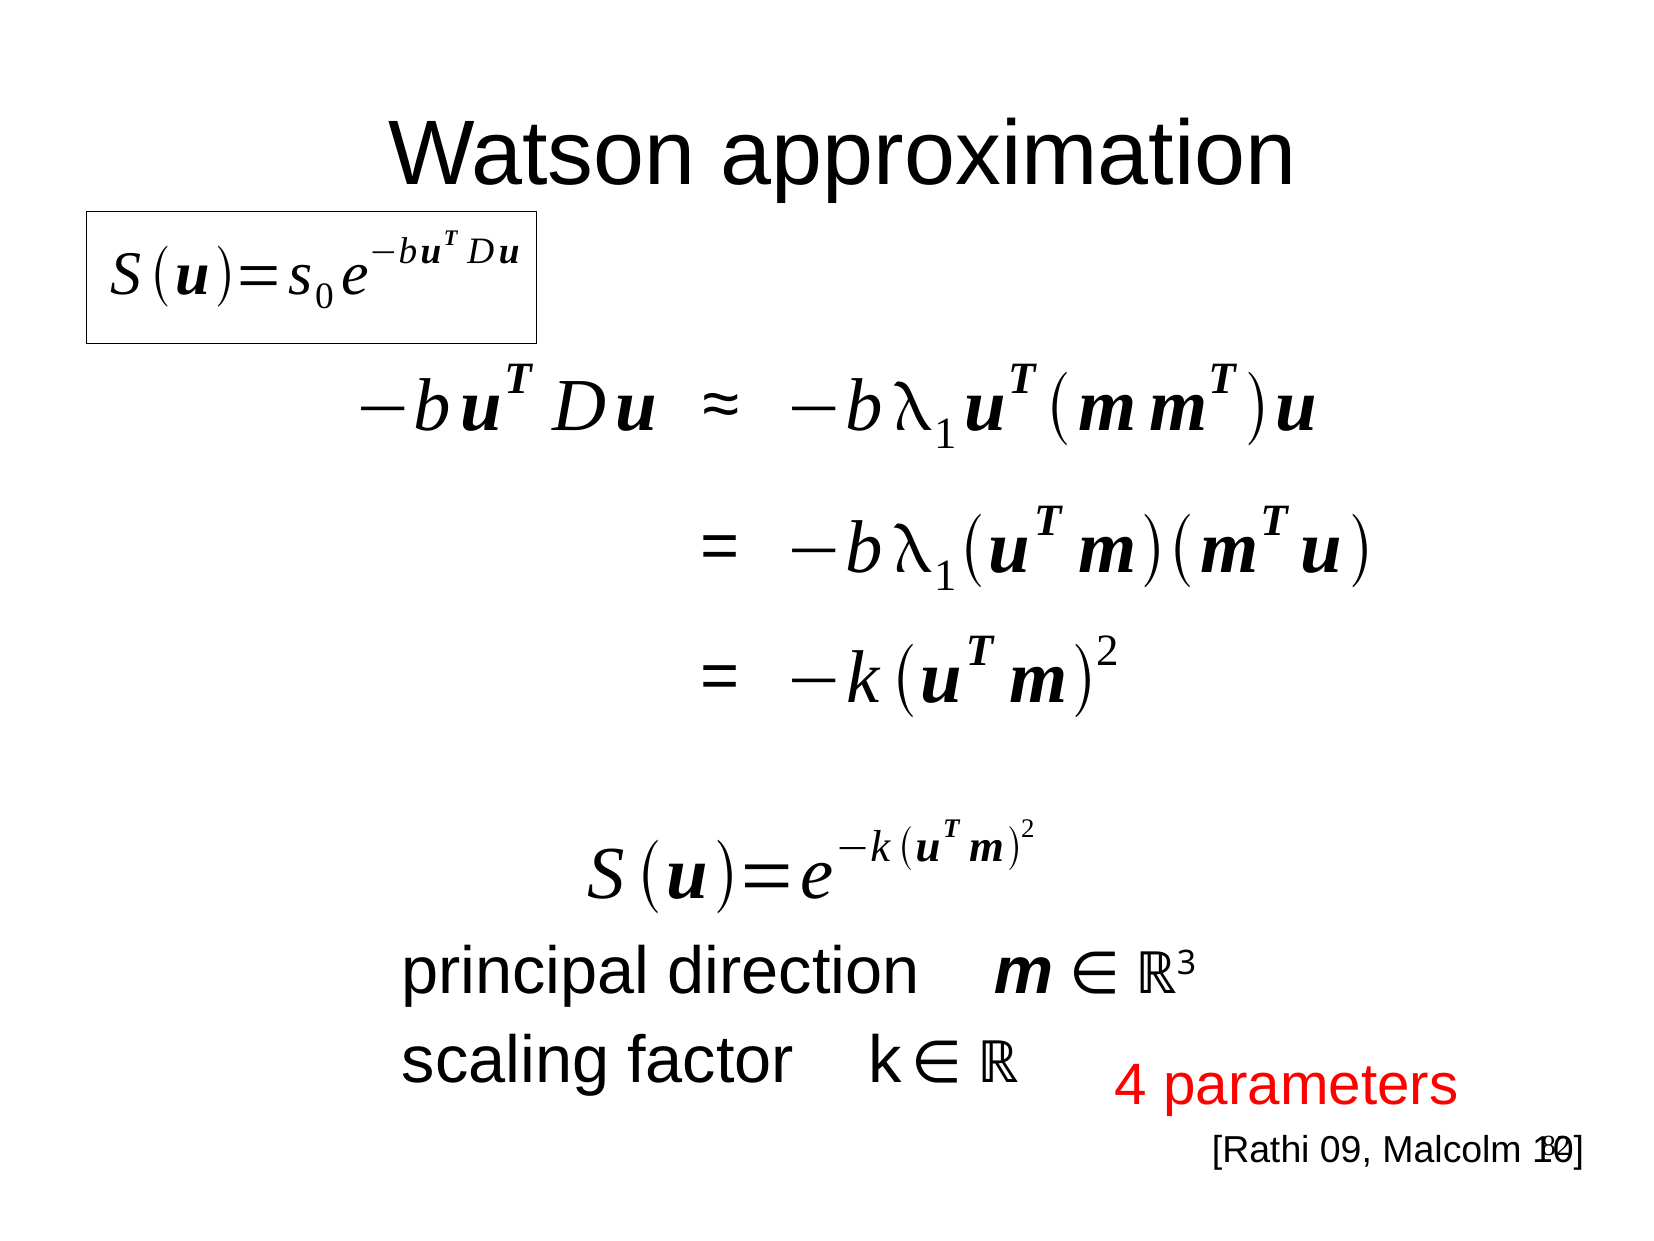

# Watson approximation
≈
=
=
principal direction m ∈ ℝ3
scaling factor k ∈ ℝ
4 parameters
[Rathi 09, Malcolm 10]
82